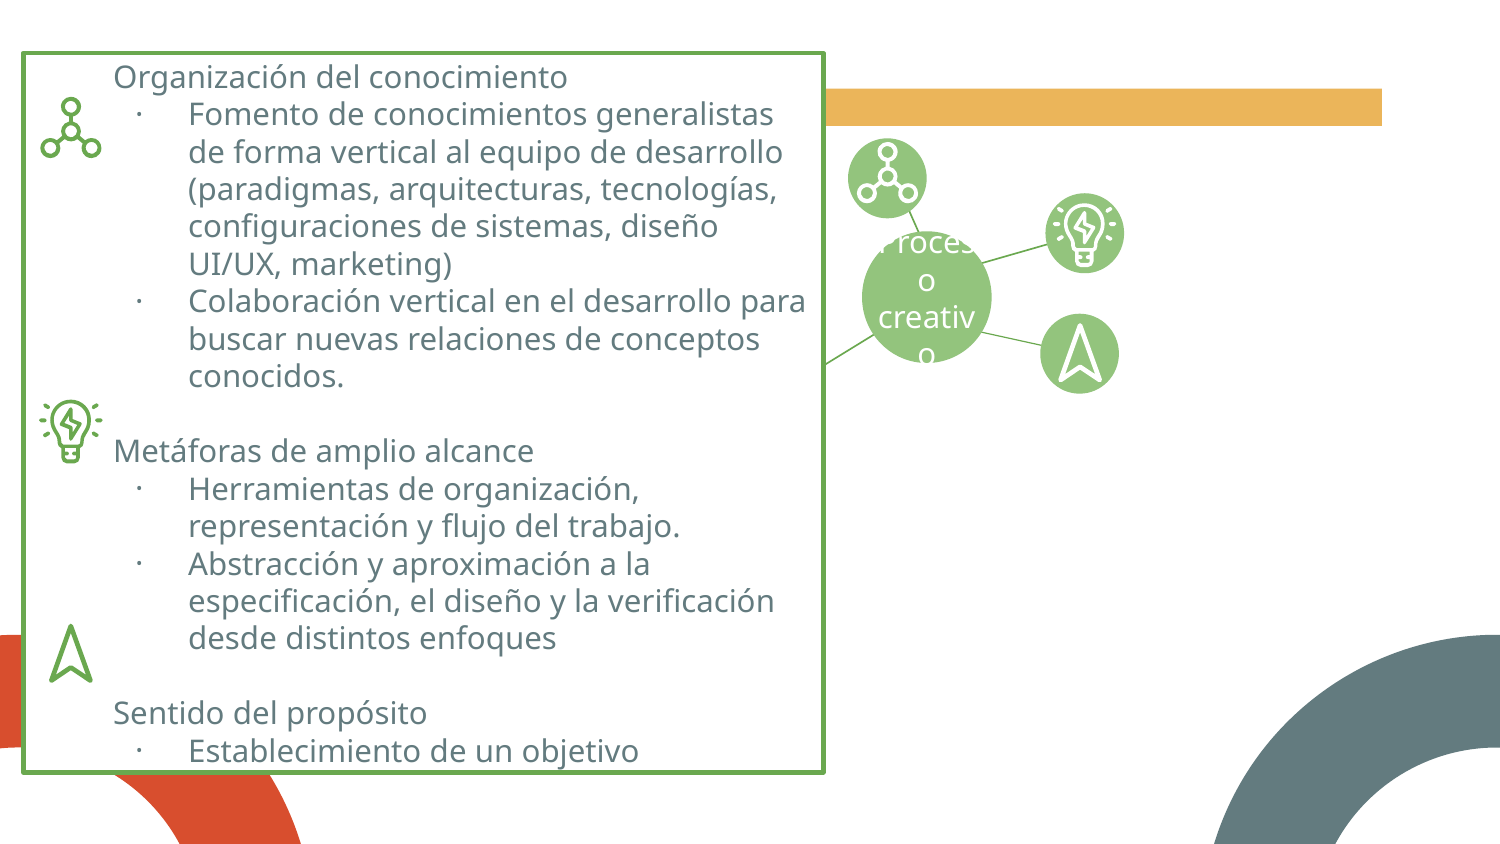

Organización del conocimiento
Fomento de conocimientos generalistas de forma vertical al equipo de desarrollo (paradigmas, arquitecturas, tecnologías, configuraciones de sistemas, diseño UI/UX, marketing)
Colaboración vertical en el desarrollo para buscar nuevas relaciones de conceptos conocidos.
Metáforas de amplio alcance
Herramientas de organización, representación y flujo del trabajo.
Abstracción y aproximación a la especificación, el diseño y la verificación desde distintos enfoques
Sentido del propósito
Establecimiento de un objetivo
# Aplicación
Proceso creativo
Equipo creativo
Creatividad